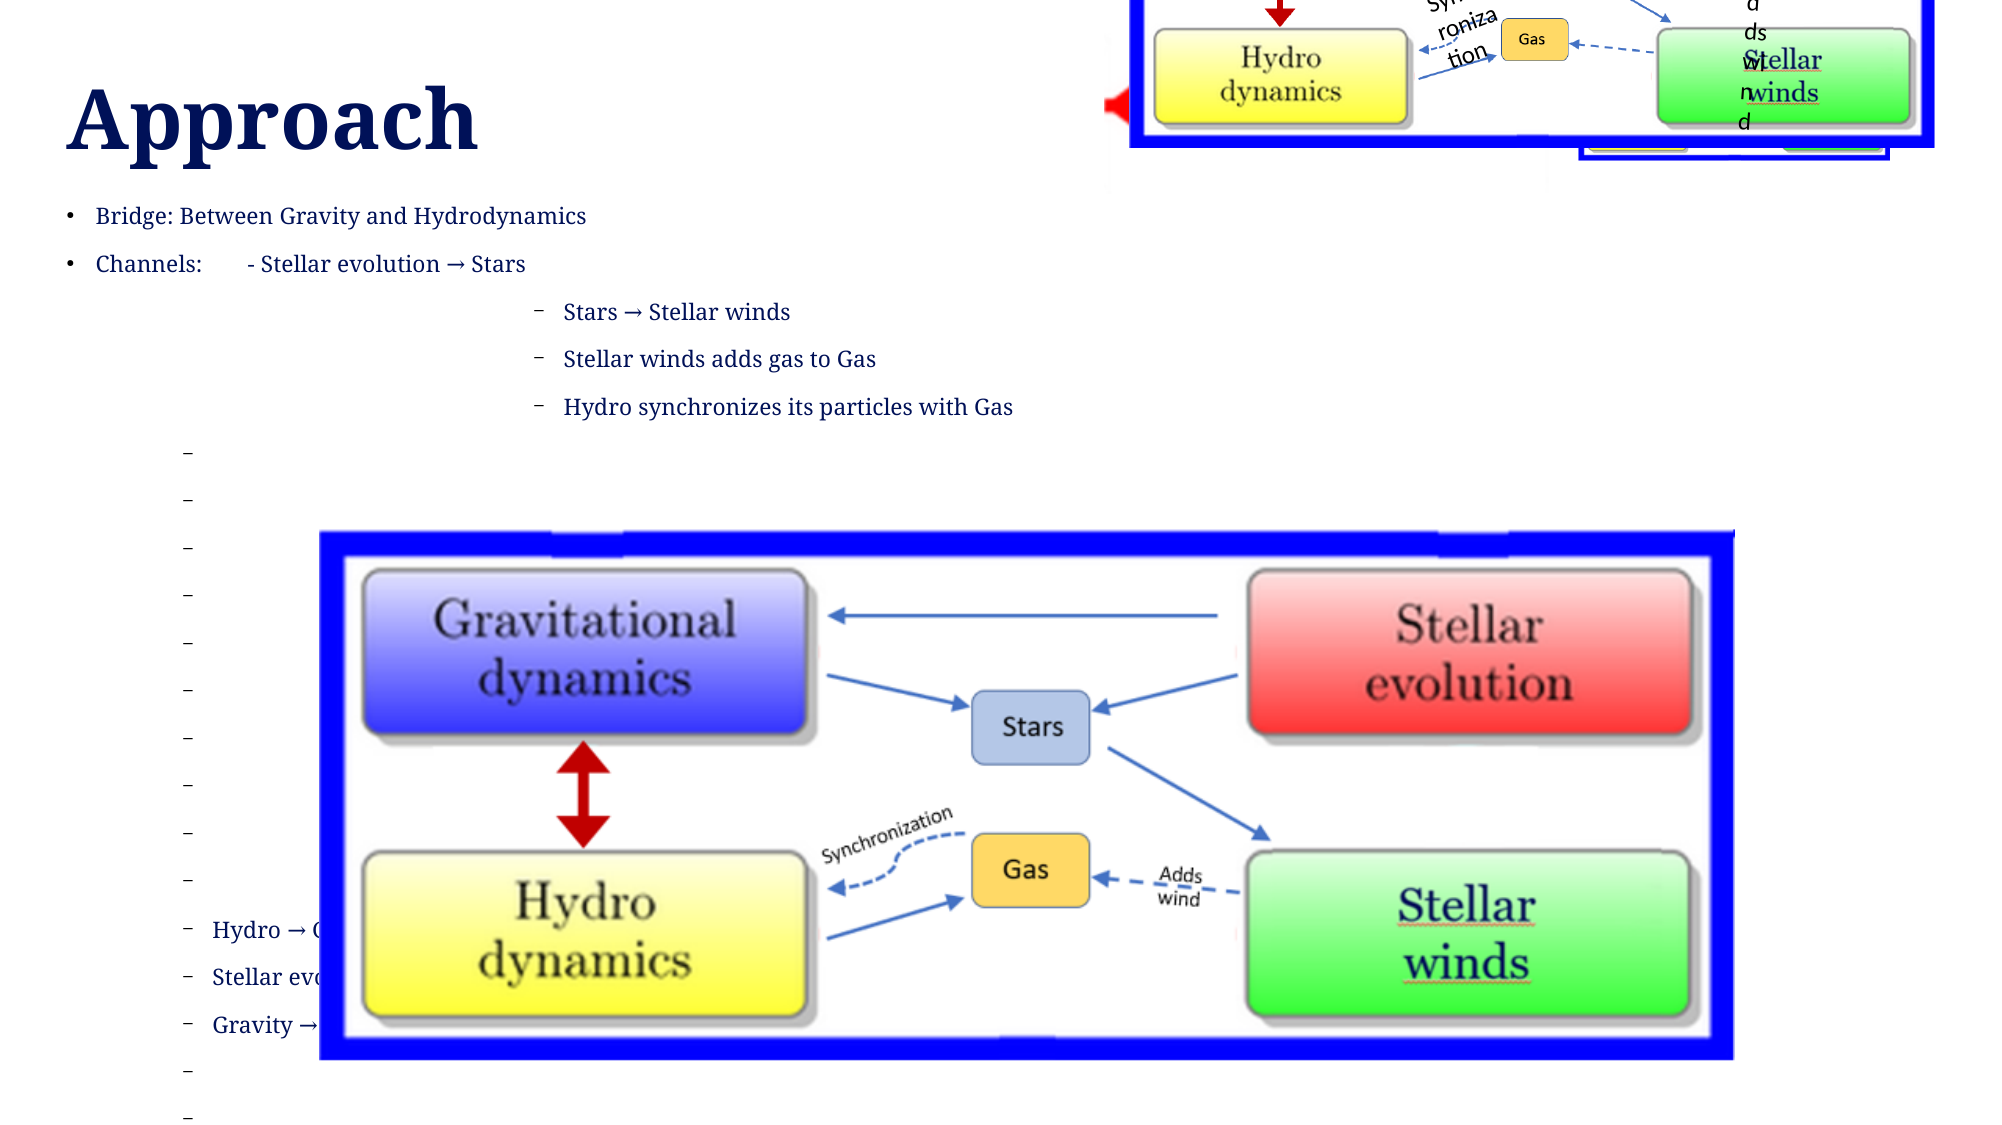

Adds wind
Synchronization
# Approach
Bridge: Between Gravity and Hydrodynamics
Channels:	 - Stellar evolution → Stars
Stars → Stellar winds
Stellar winds adds gas to Gas
Hydro synchronizes its particles with Gas
Hydro → Gas,
Stellar evolution → Gravity
Gravity → Stars